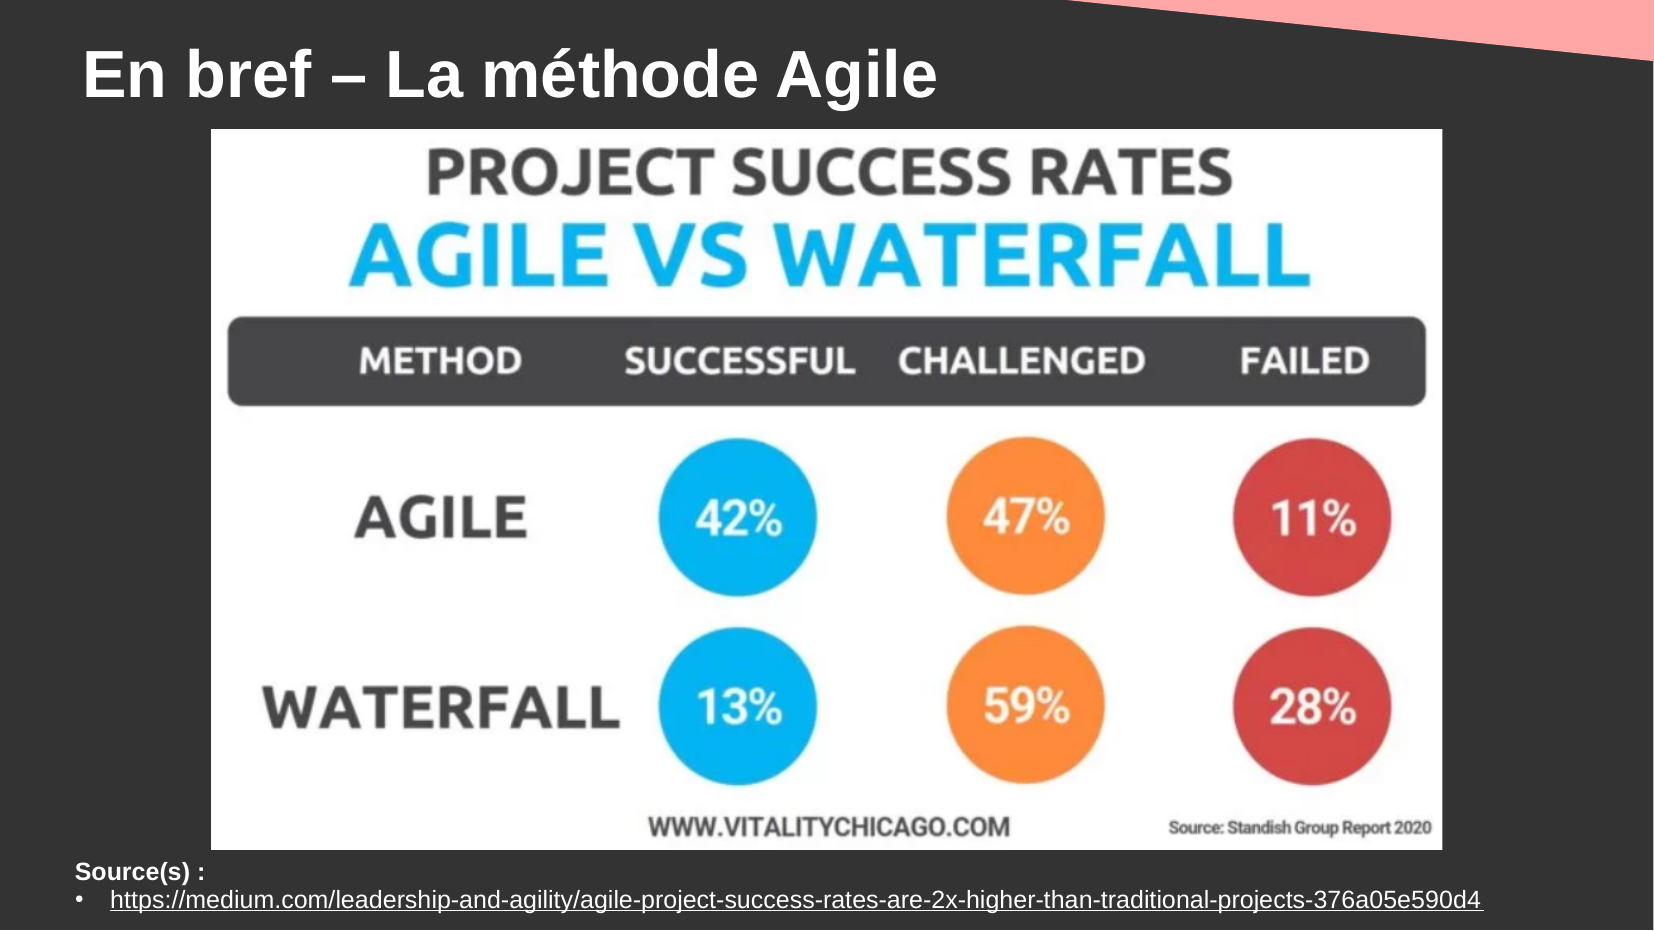

# En bref – La méthode Agile
Source(s) :
https://medium.com/leadership-and-agility/agile-project-success-rates-are-2x-higher-than-traditional-projects-376a05e590d4